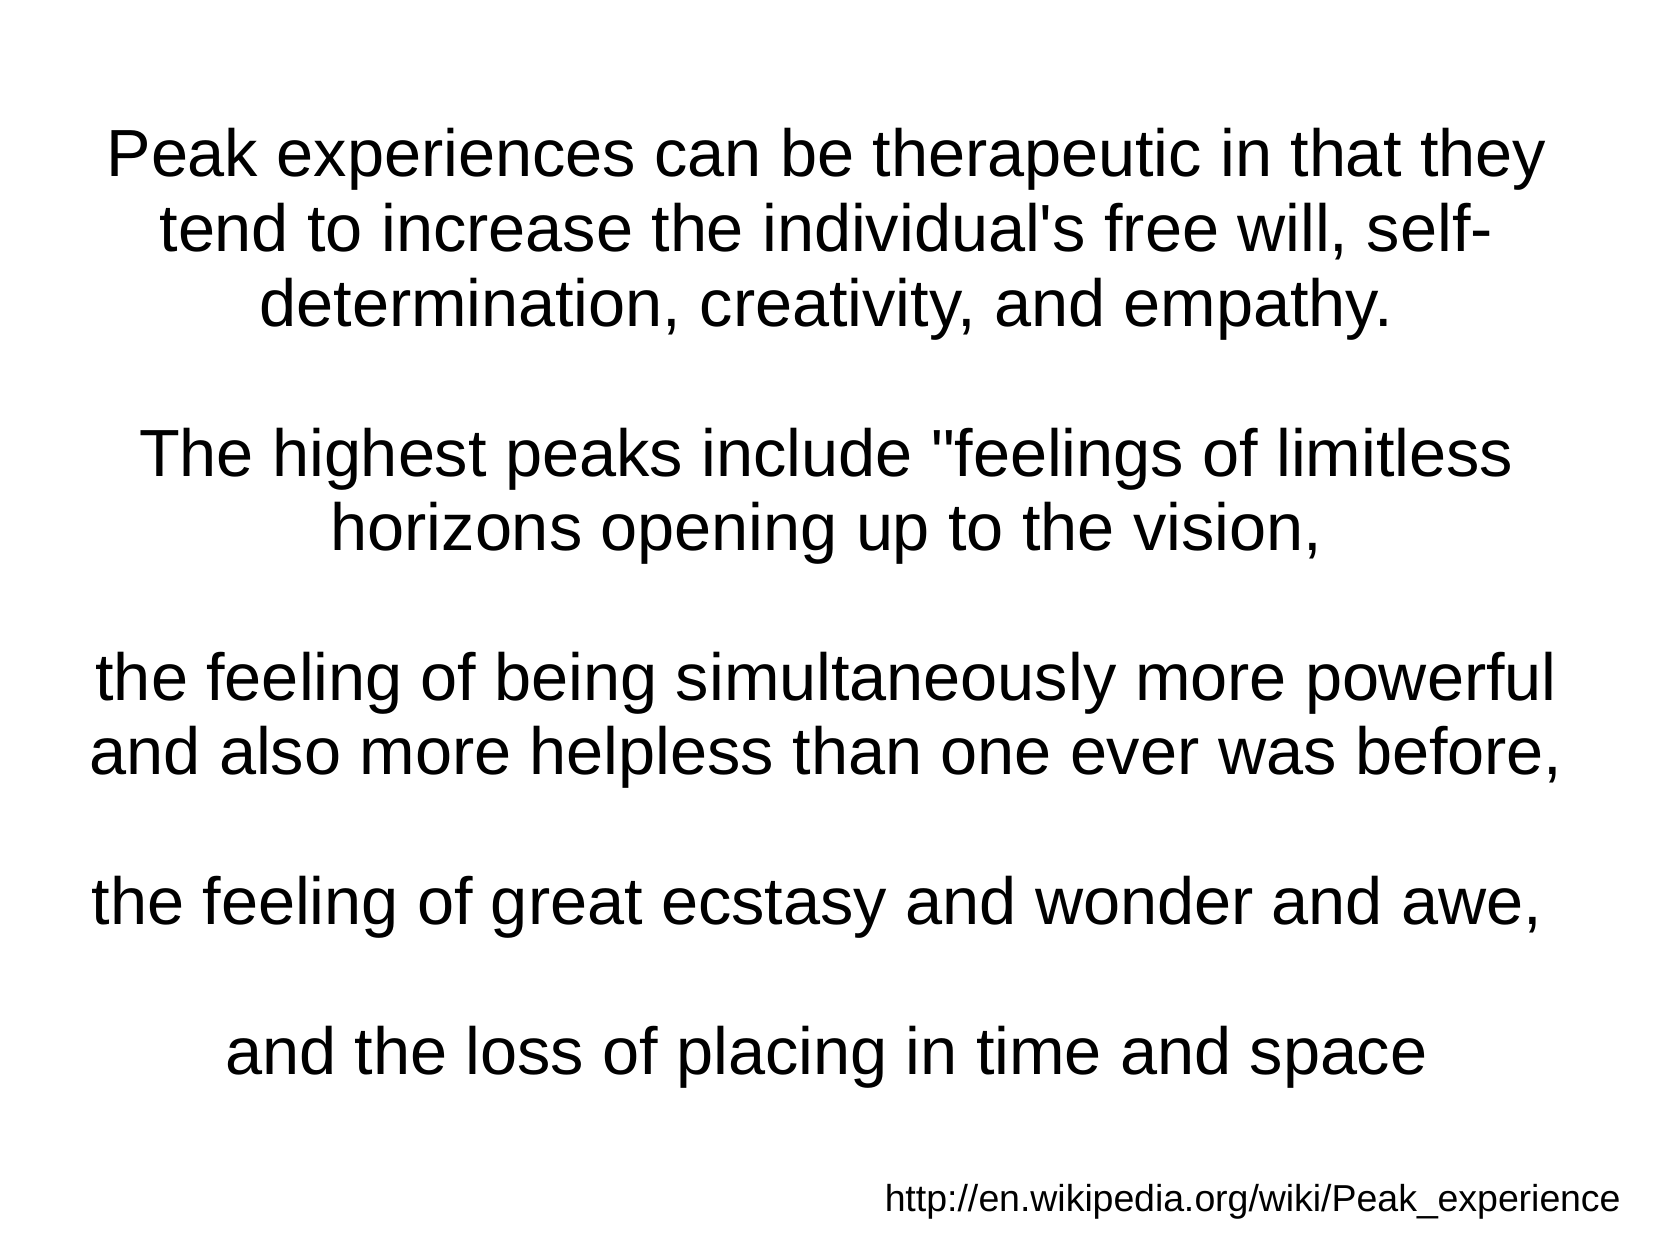

# Peak experiences can be therapeutic in that they tend to increase the individual's free will, self-determination, creativity, and empathy.
The highest peaks include "feelings of limitless horizons opening up to the vision,
the feeling of being simultaneously more powerful and also more helpless than one ever was before,
the feeling of great ecstasy and wonder and awe,
and the loss of placing in time and space
http://en.wikipedia.org/wiki/Peak_experience